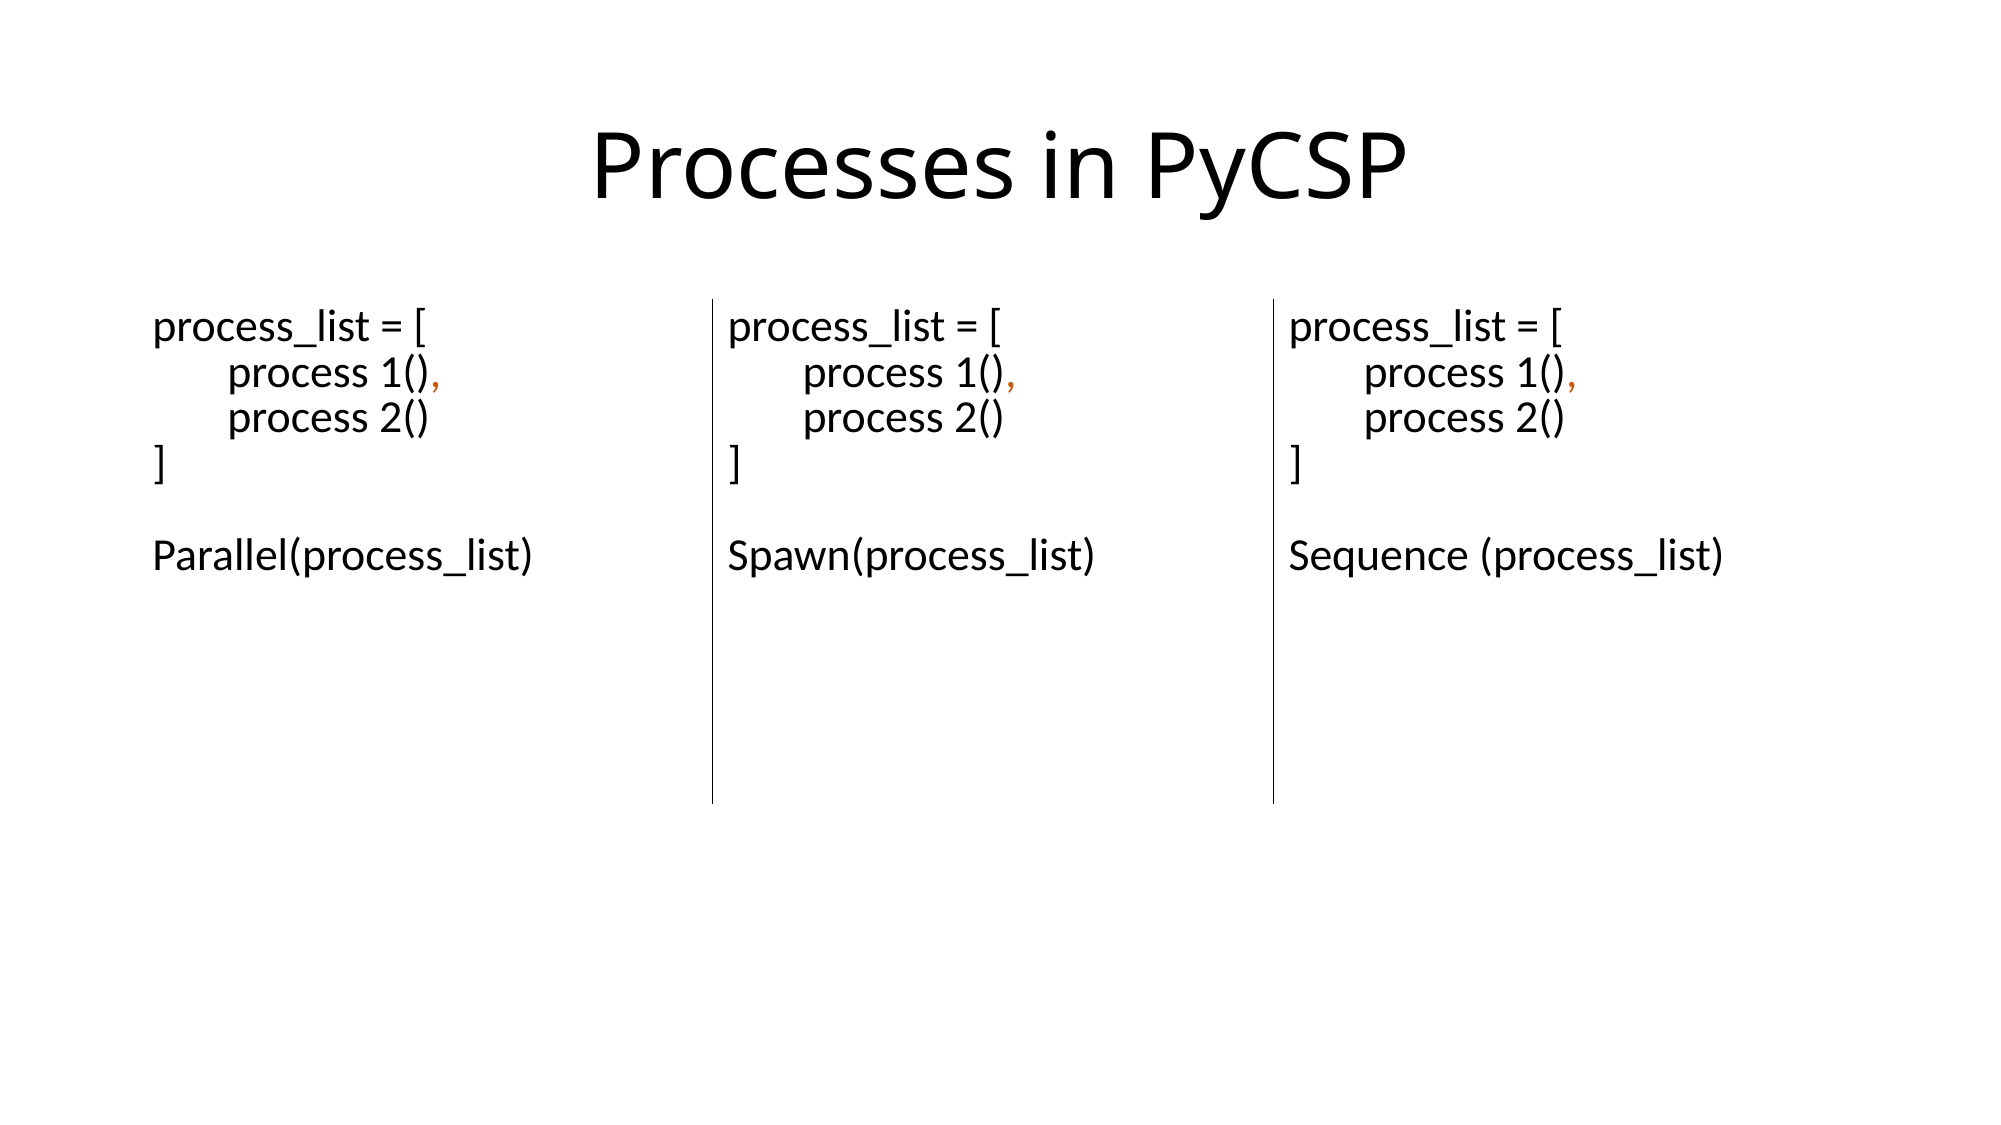

# Processes in PyCSP
| process\_list = [ process 1(), process 2() ] Parallel(process\_list) | process\_list = [ process 1(), process 2() ] Spawn(process\_list) | process\_list = [ process 1(), process 2() ] Sequence (process\_list) |
| --- | --- | --- |